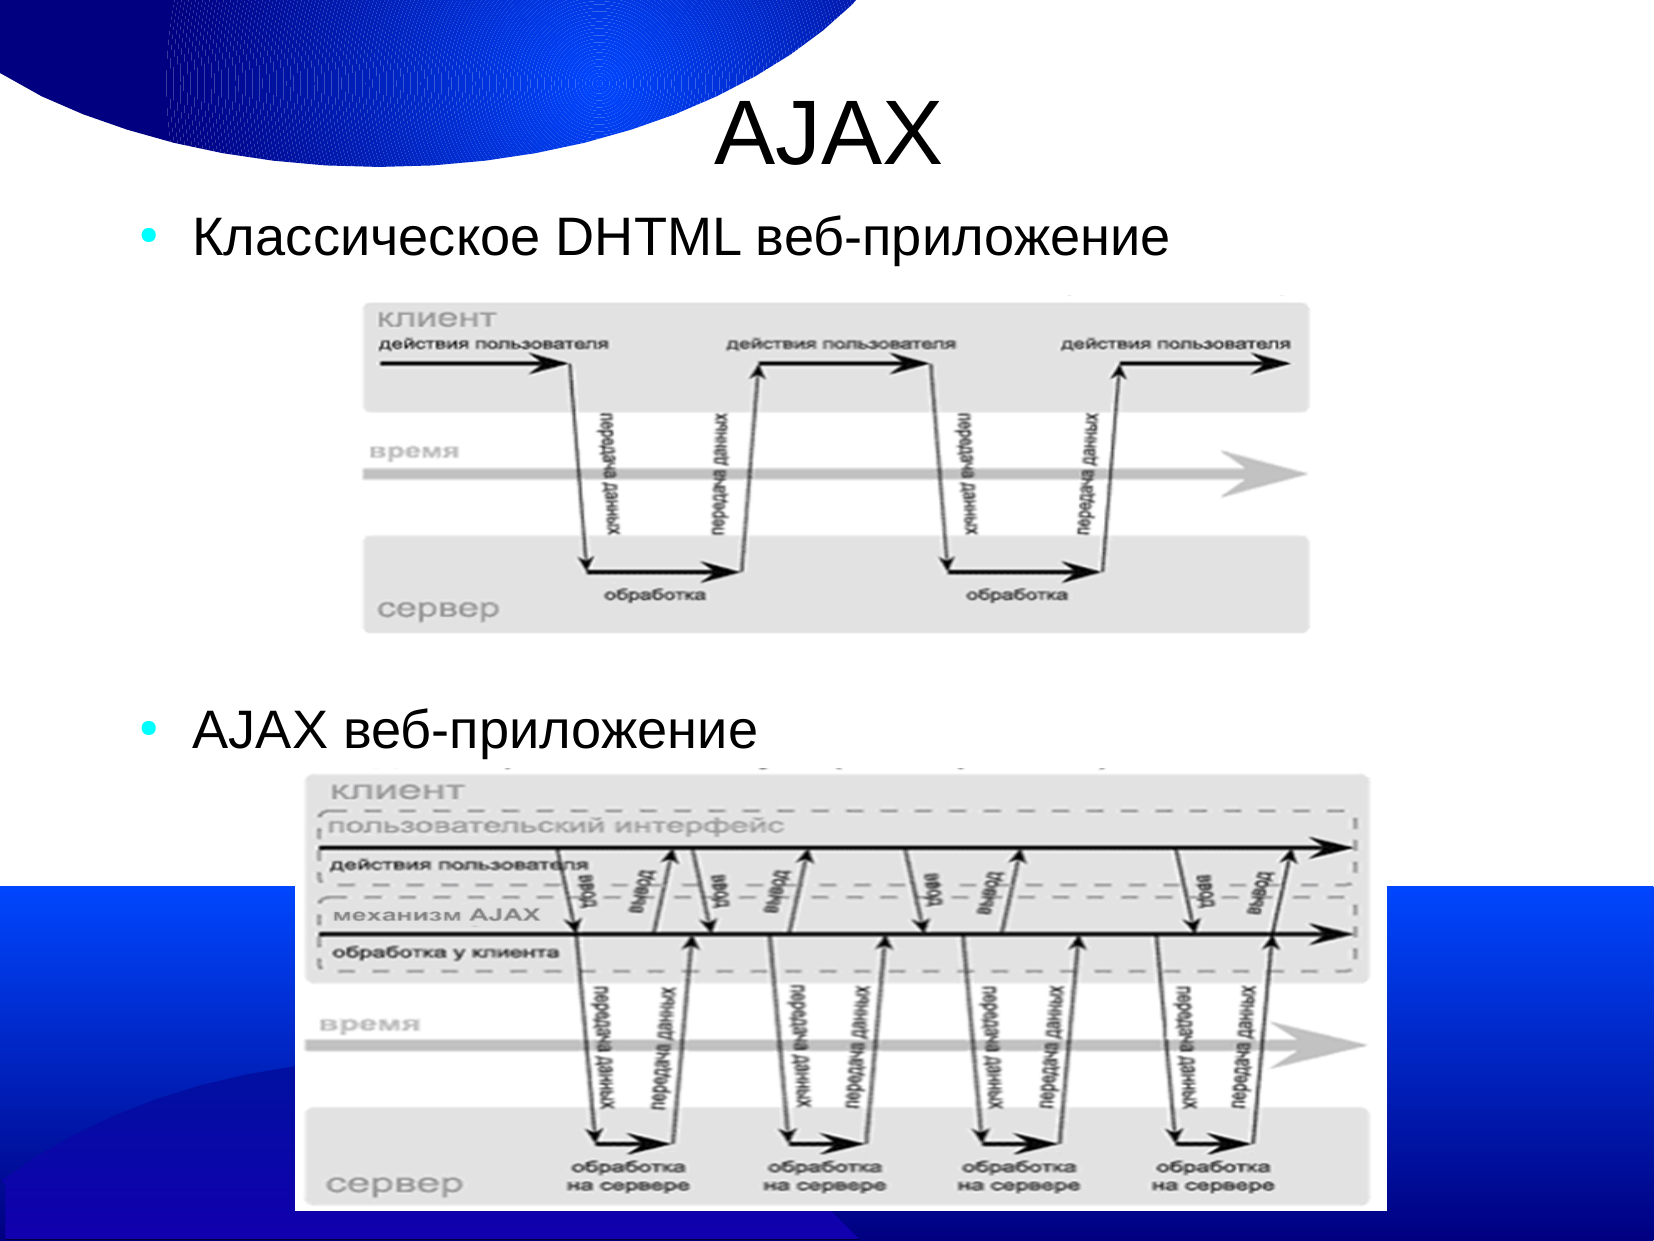

# AJAX
Классическое DHTML веб-приложение
AJAX веб-приложение